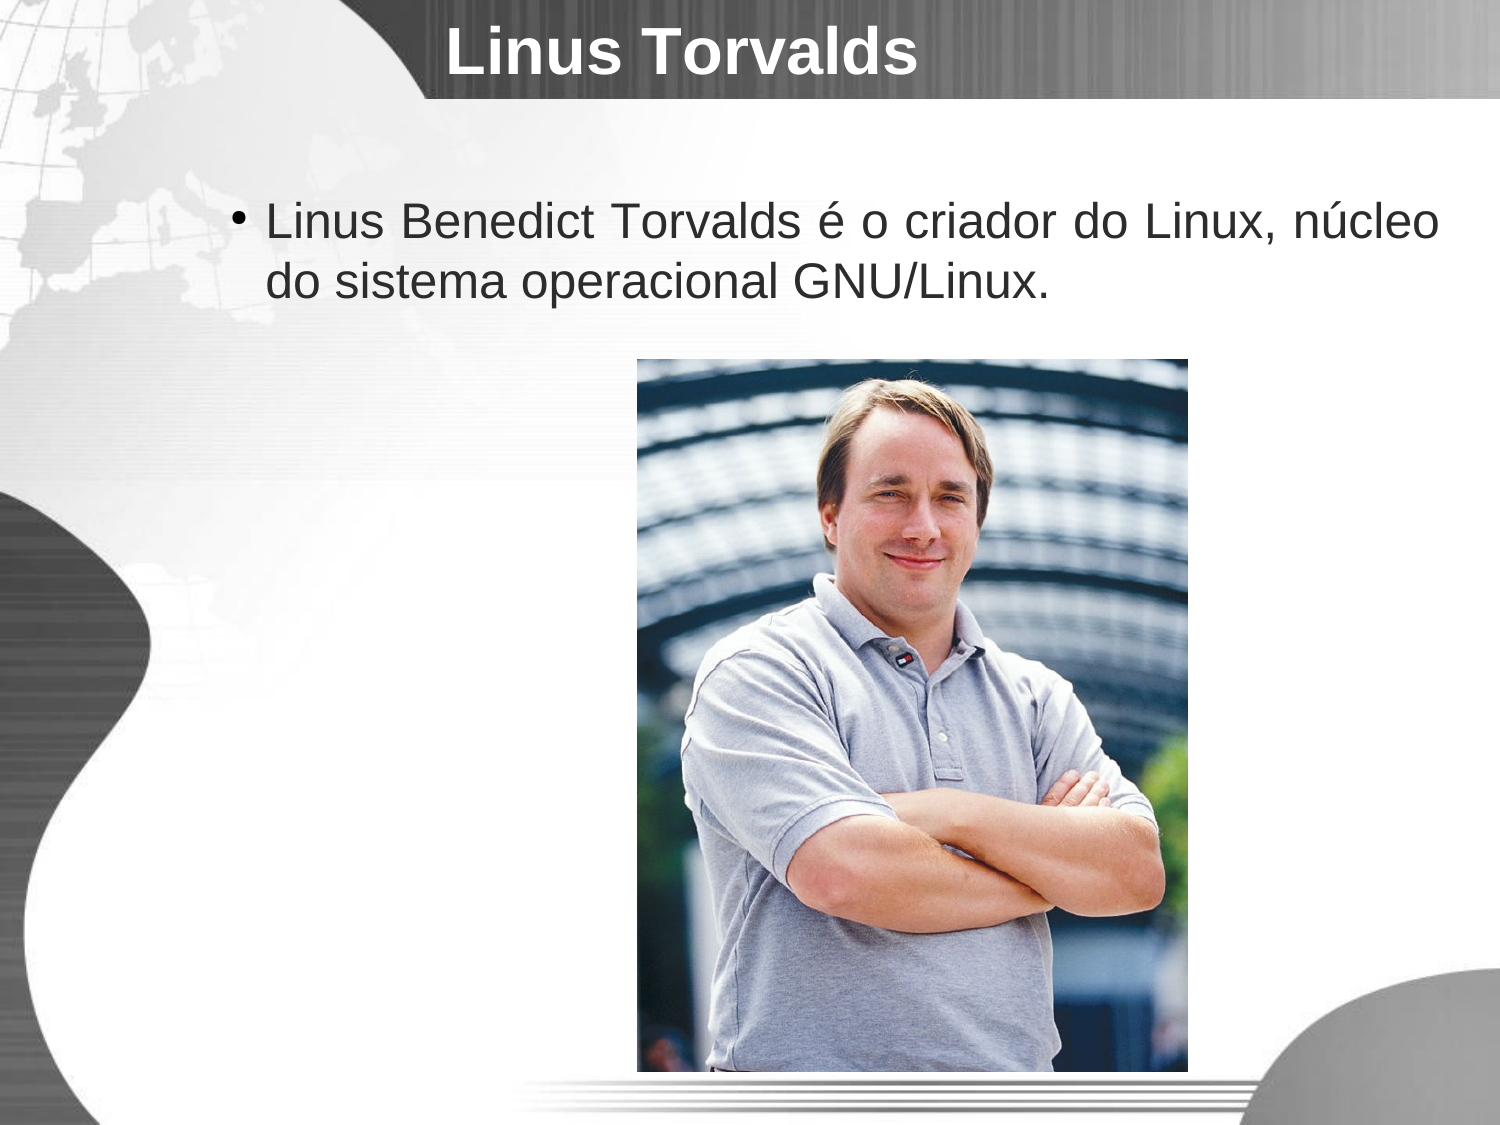

# Linus Torvalds
Linus Benedict Torvalds é o criador do Linux, núcleo do sistema operacional GNU/Linux.